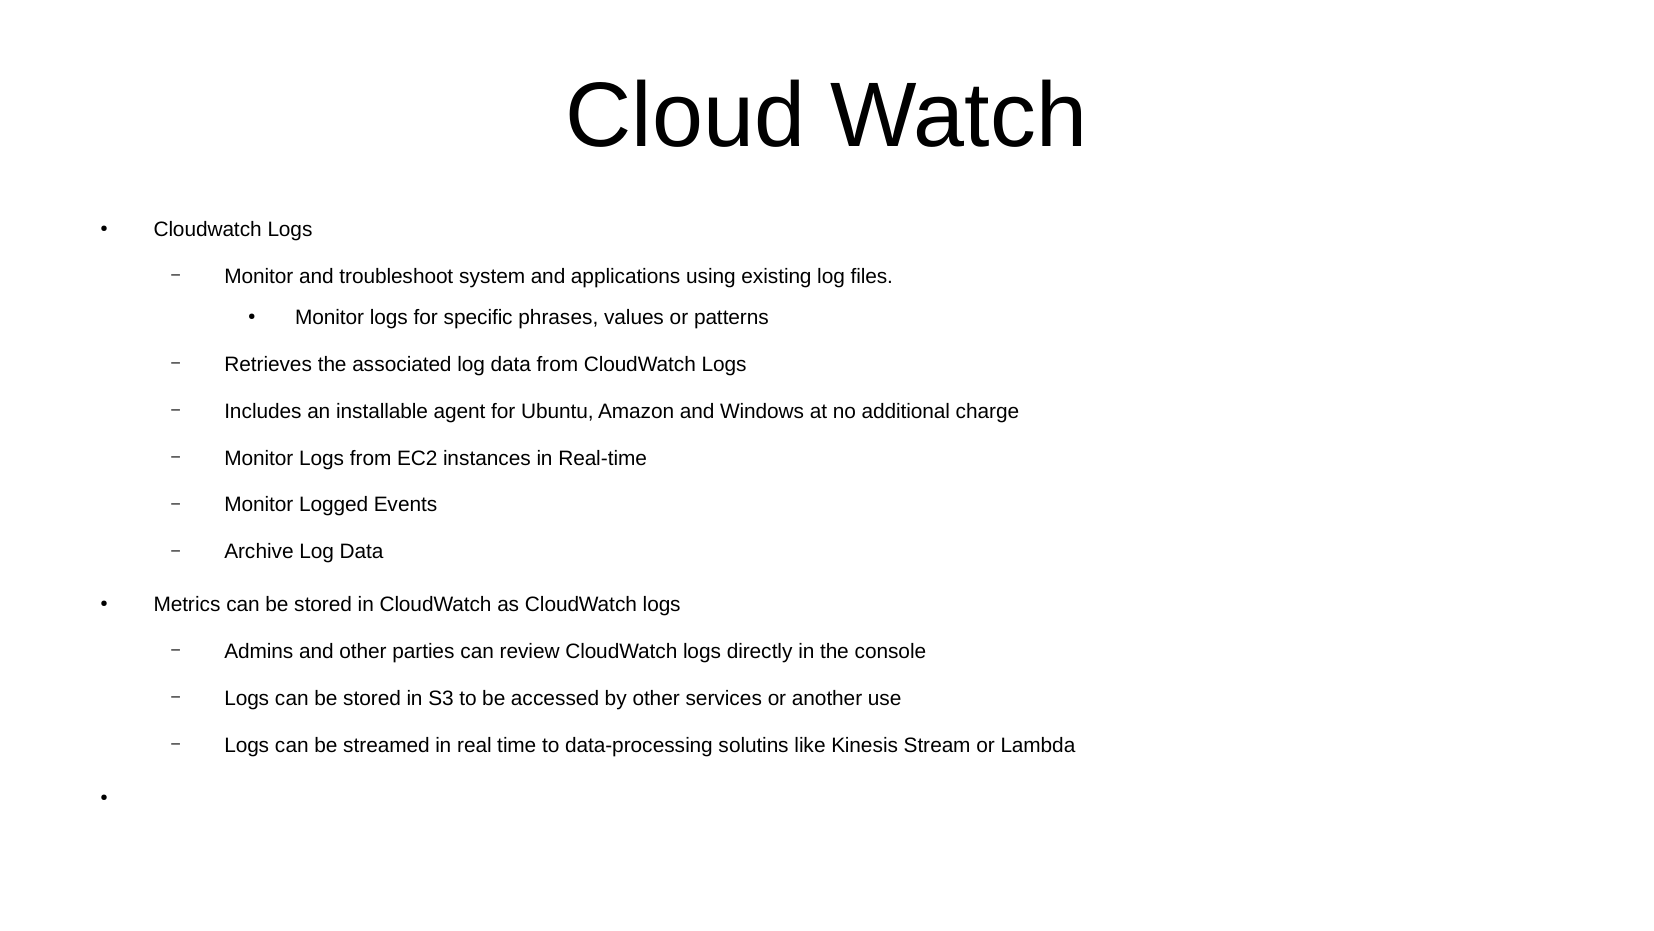

# Cloud Watch
Cloudwatch Logs
Monitor and troubleshoot system and applications using existing log files.
Monitor logs for specific phrases, values or patterns
Retrieves the associated log data from CloudWatch Logs
Includes an installable agent for Ubuntu, Amazon and Windows at no additional charge
Monitor Logs from EC2 instances in Real-time
Monitor Logged Events
Archive Log Data
Metrics can be stored in CloudWatch as CloudWatch logs
Admins and other parties can review CloudWatch logs directly in the console
Logs can be stored in S3 to be accessed by other services or another use
Logs can be streamed in real time to data-processing solutins like Kinesis Stream or Lambda